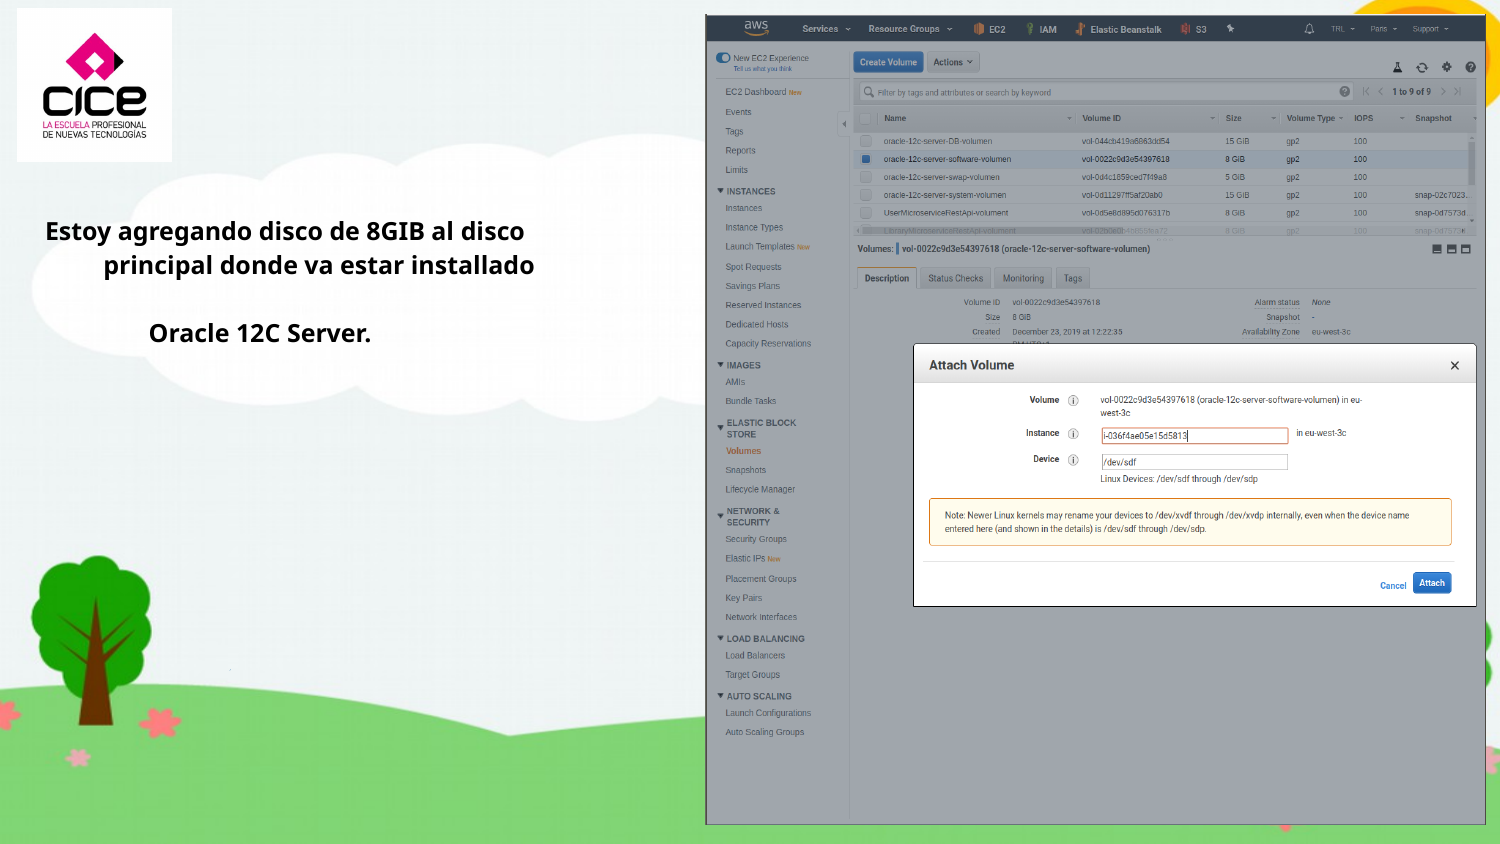

# Estoy agregando disco de 8GIB al disco principal donde va estar installado Oracle 12C Server.